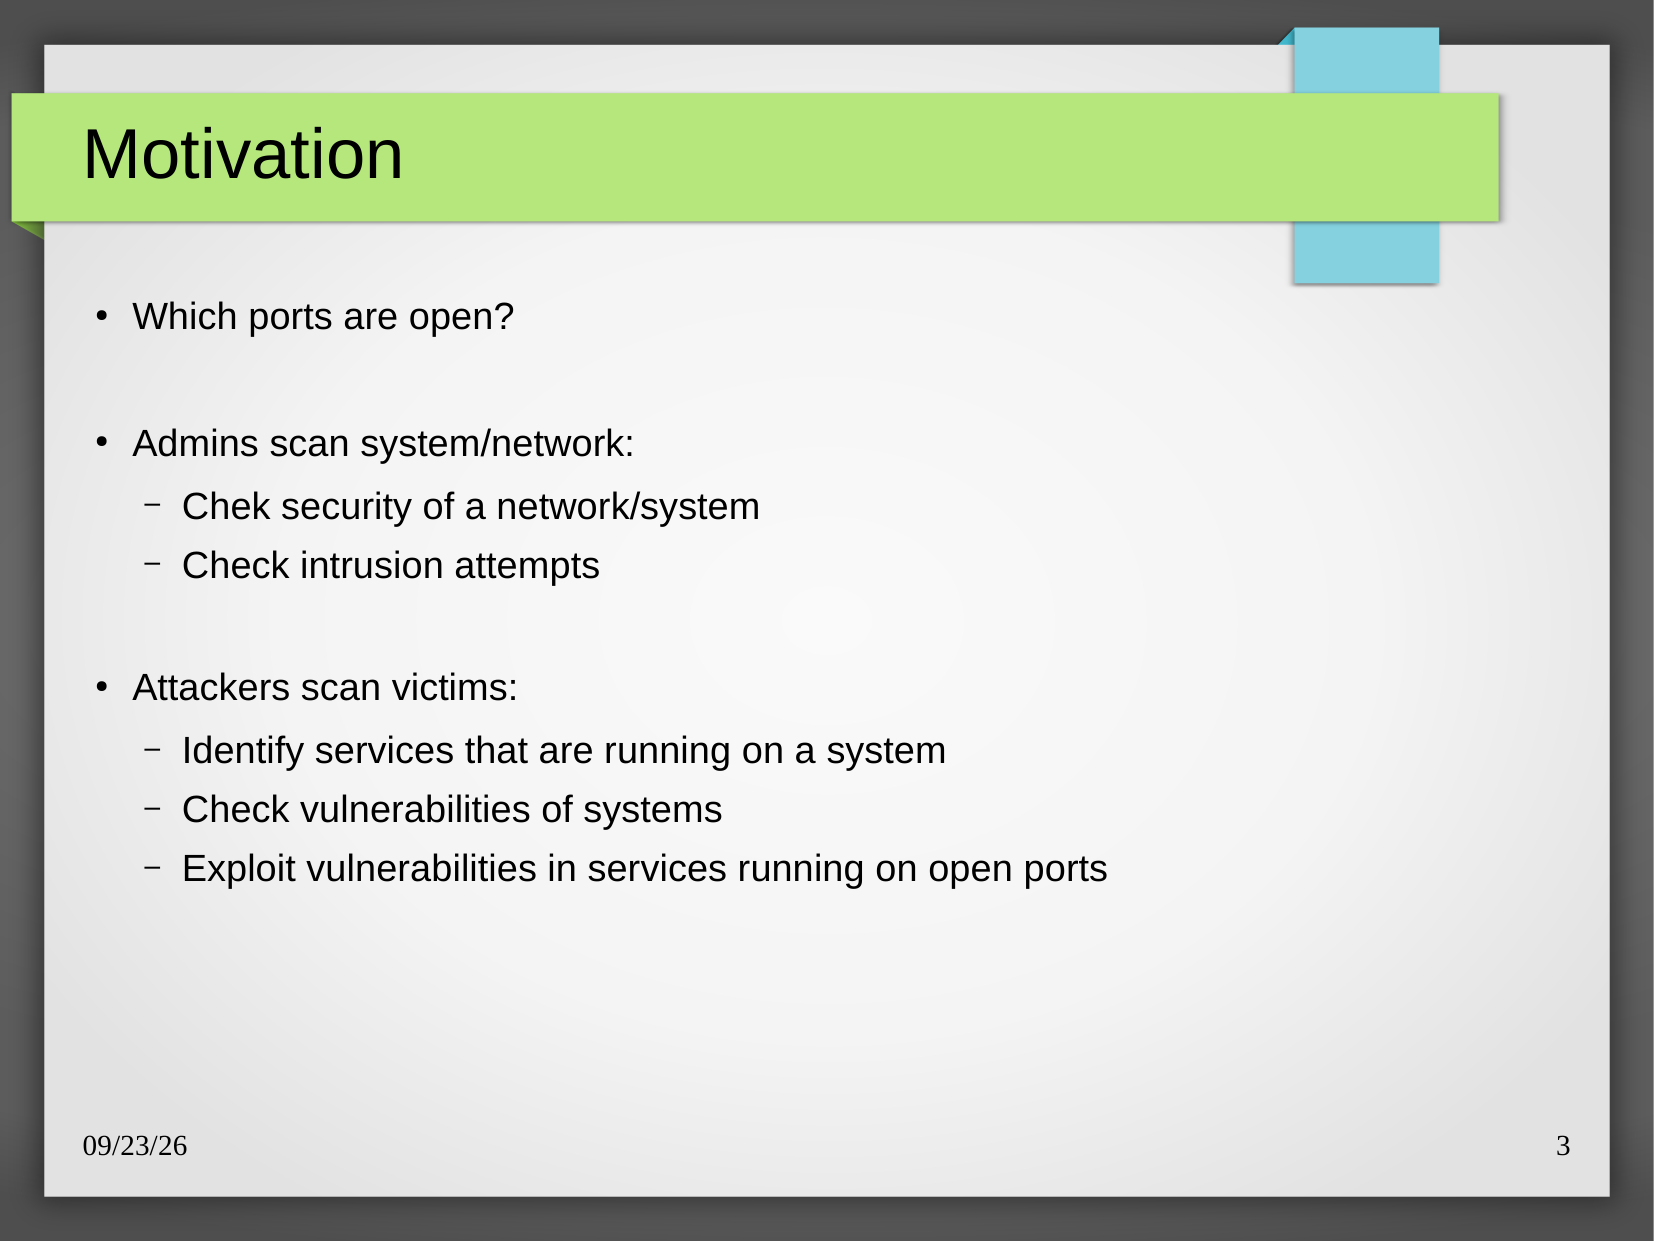

# Motivation
Which ports are open?
Admins scan system/network:
Chek security of a network/system
Check intrusion attempts
Attackers scan victims:
Identify services that are running on a system
Check vulnerabilities of systems
Exploit vulnerabilities in services running on open ports
3